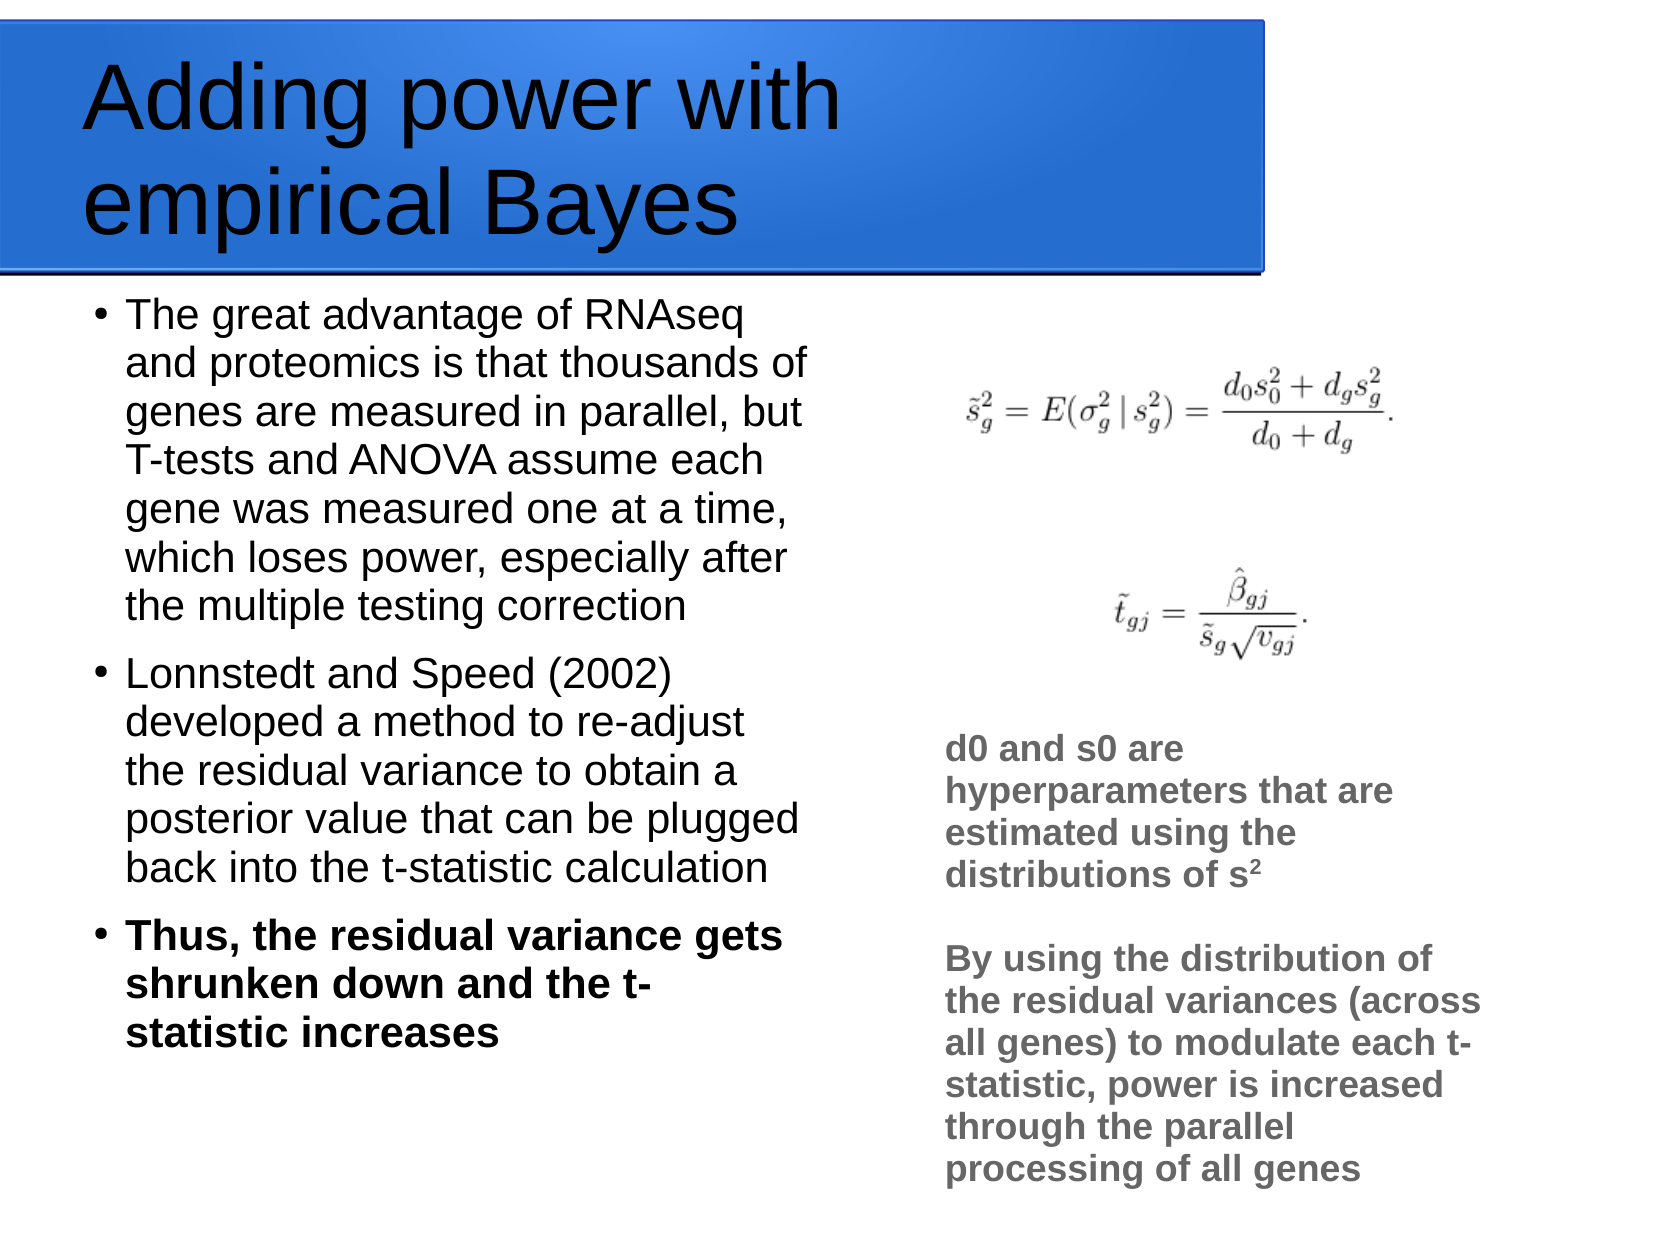

# Adding power with empirical Bayes
The great advantage of RNAseq and proteomics is that thousands of genes are measured in parallel, but T-tests and ANOVA assume each gene was measured one at a time, which loses power, especially after the multiple testing correction
Lonnstedt and Speed (2002) developed a method to re-adjust the residual variance to obtain a posterior value that can be plugged back into the t-statistic calculation
Thus, the residual variance gets shrunken down and the t-statistic increases
d0 and s0 are hyperparameters that are estimated using the distributions of s2
By using the distribution of the residual variances (across all genes) to modulate each t-statistic, power is increased through the parallel processing of all genes